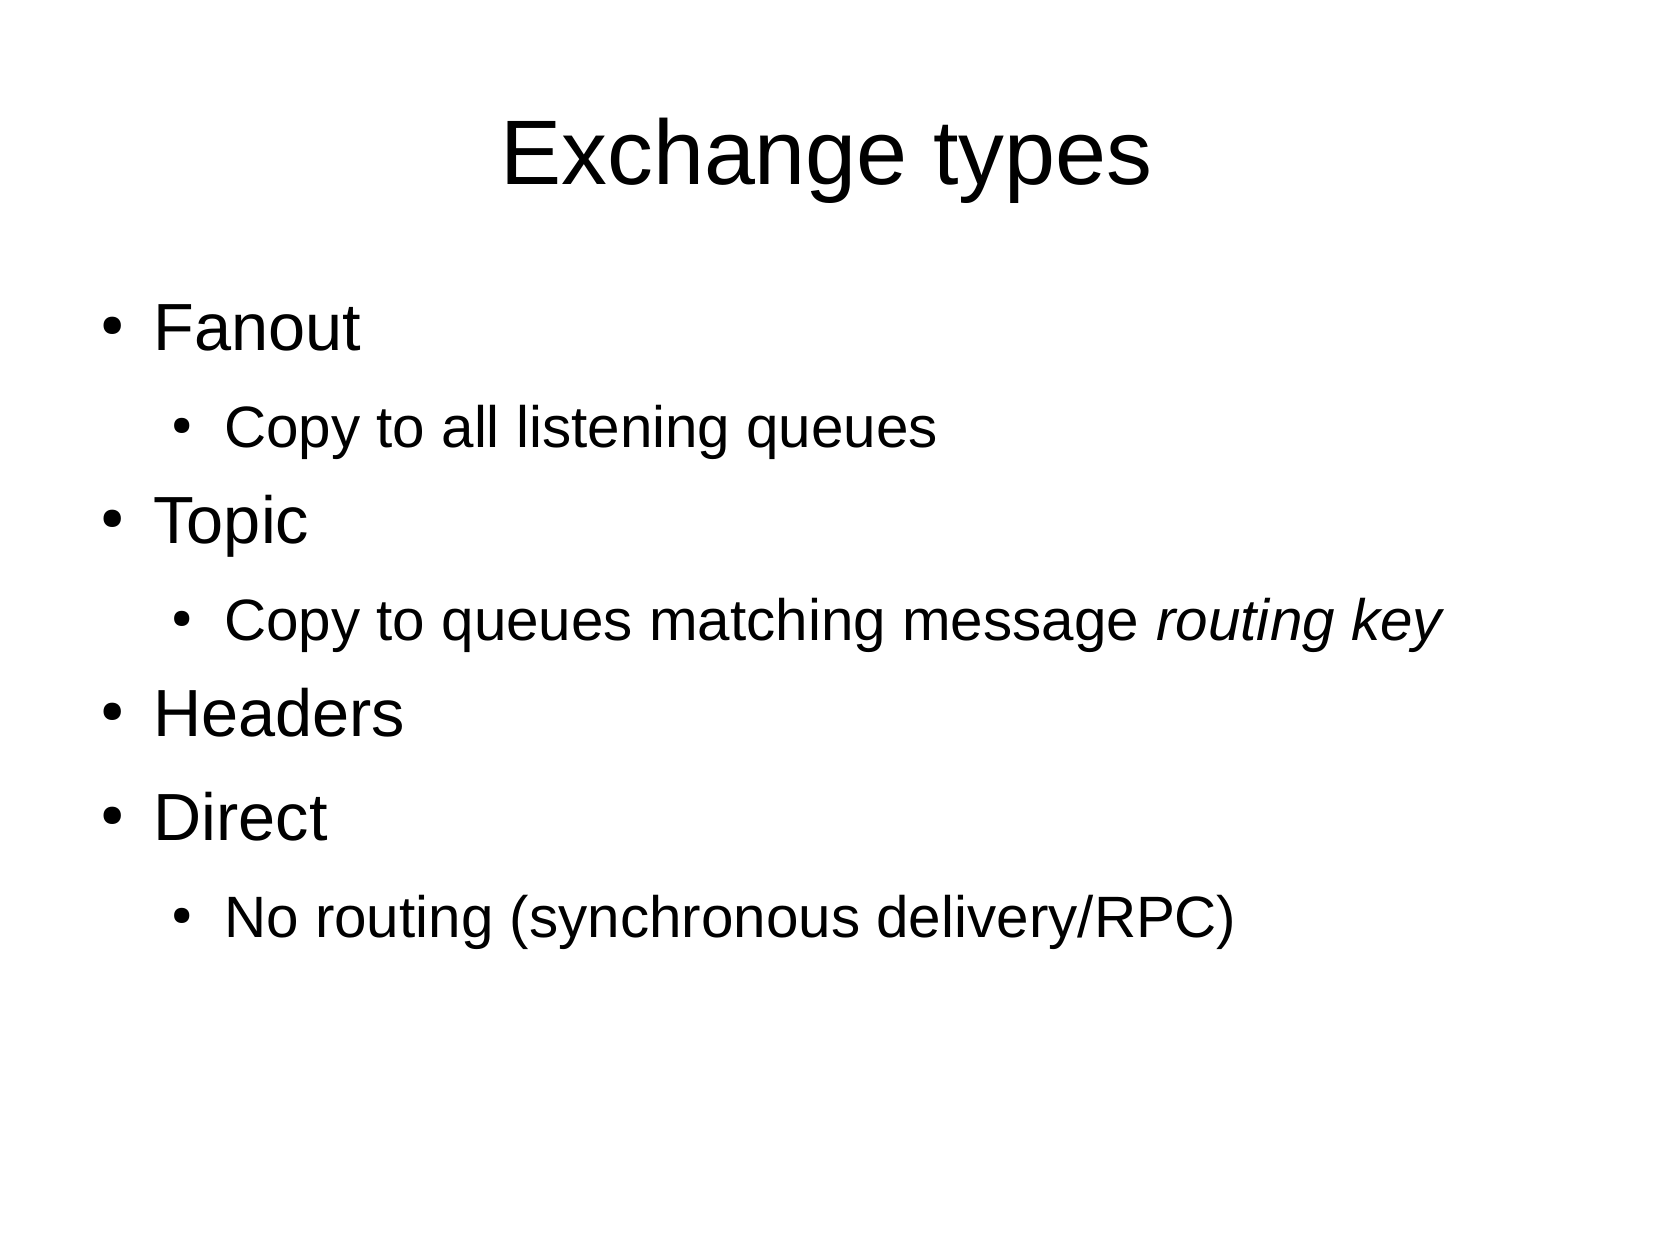

# Exchange types
Fanout
Copy to all listening queues
Topic
Copy to queues matching message routing key
Headers
Direct
No routing (synchronous delivery/RPC)